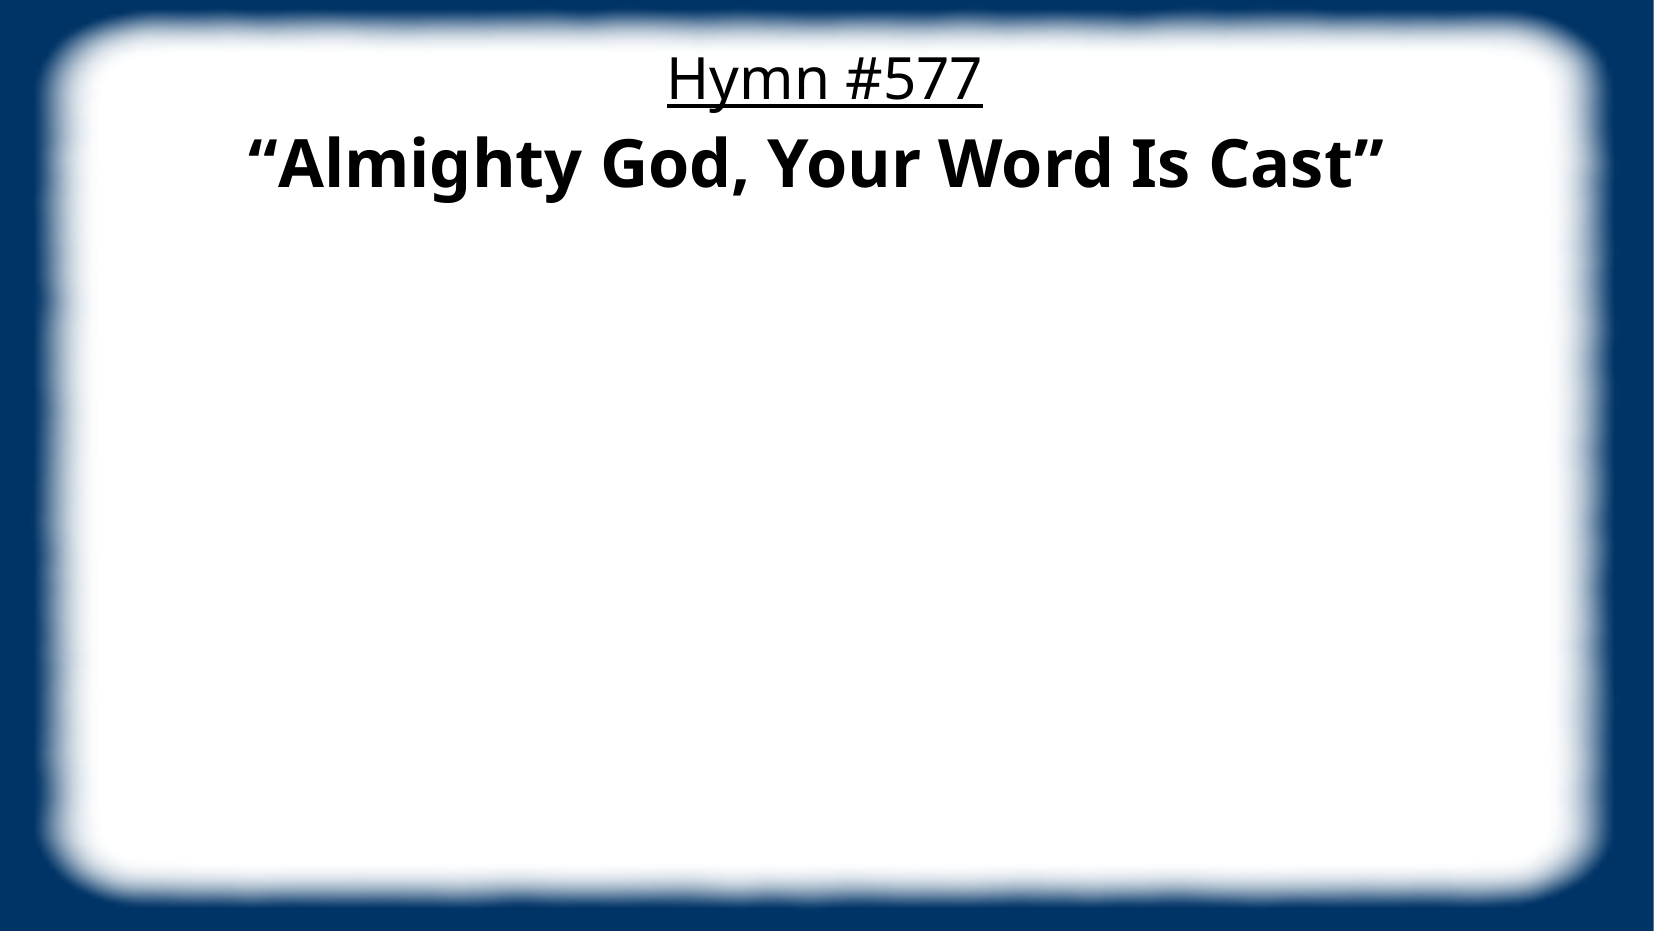

Hymn #577
“Almighty God, Your Word Is Cast”